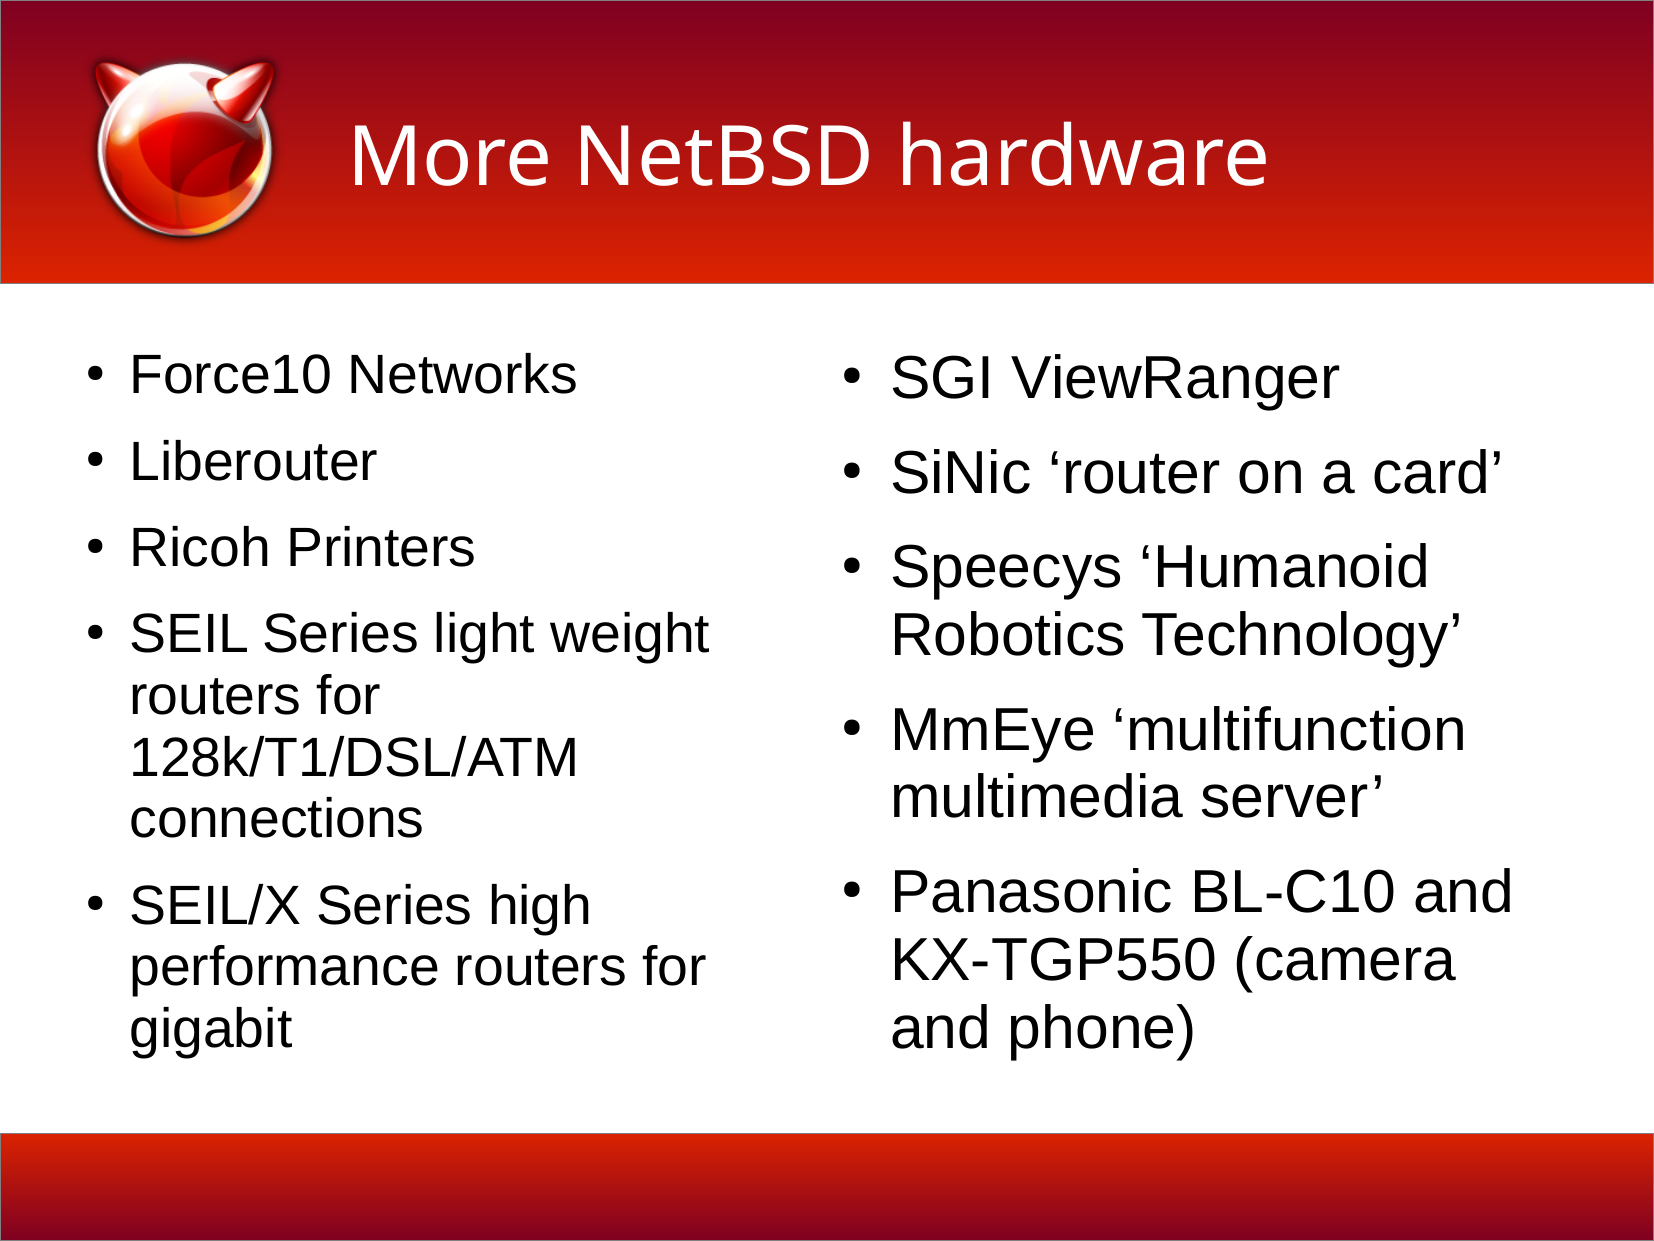

# More NetBSD hardware
Force10 Networks
Liberouter
Ricoh Printers
SEIL Series light weight routers for 128k/T1/DSL/ATM connections
SEIL/X Series high performance routers for gigabit
SGI ViewRanger
SiNic ‘router on a card’
Speecys ‘Humanoid Robotics Technology’
MmEye ‘multifunction multimedia server’
Panasonic BL-C10 and KX-TGP550 (camera and phone)